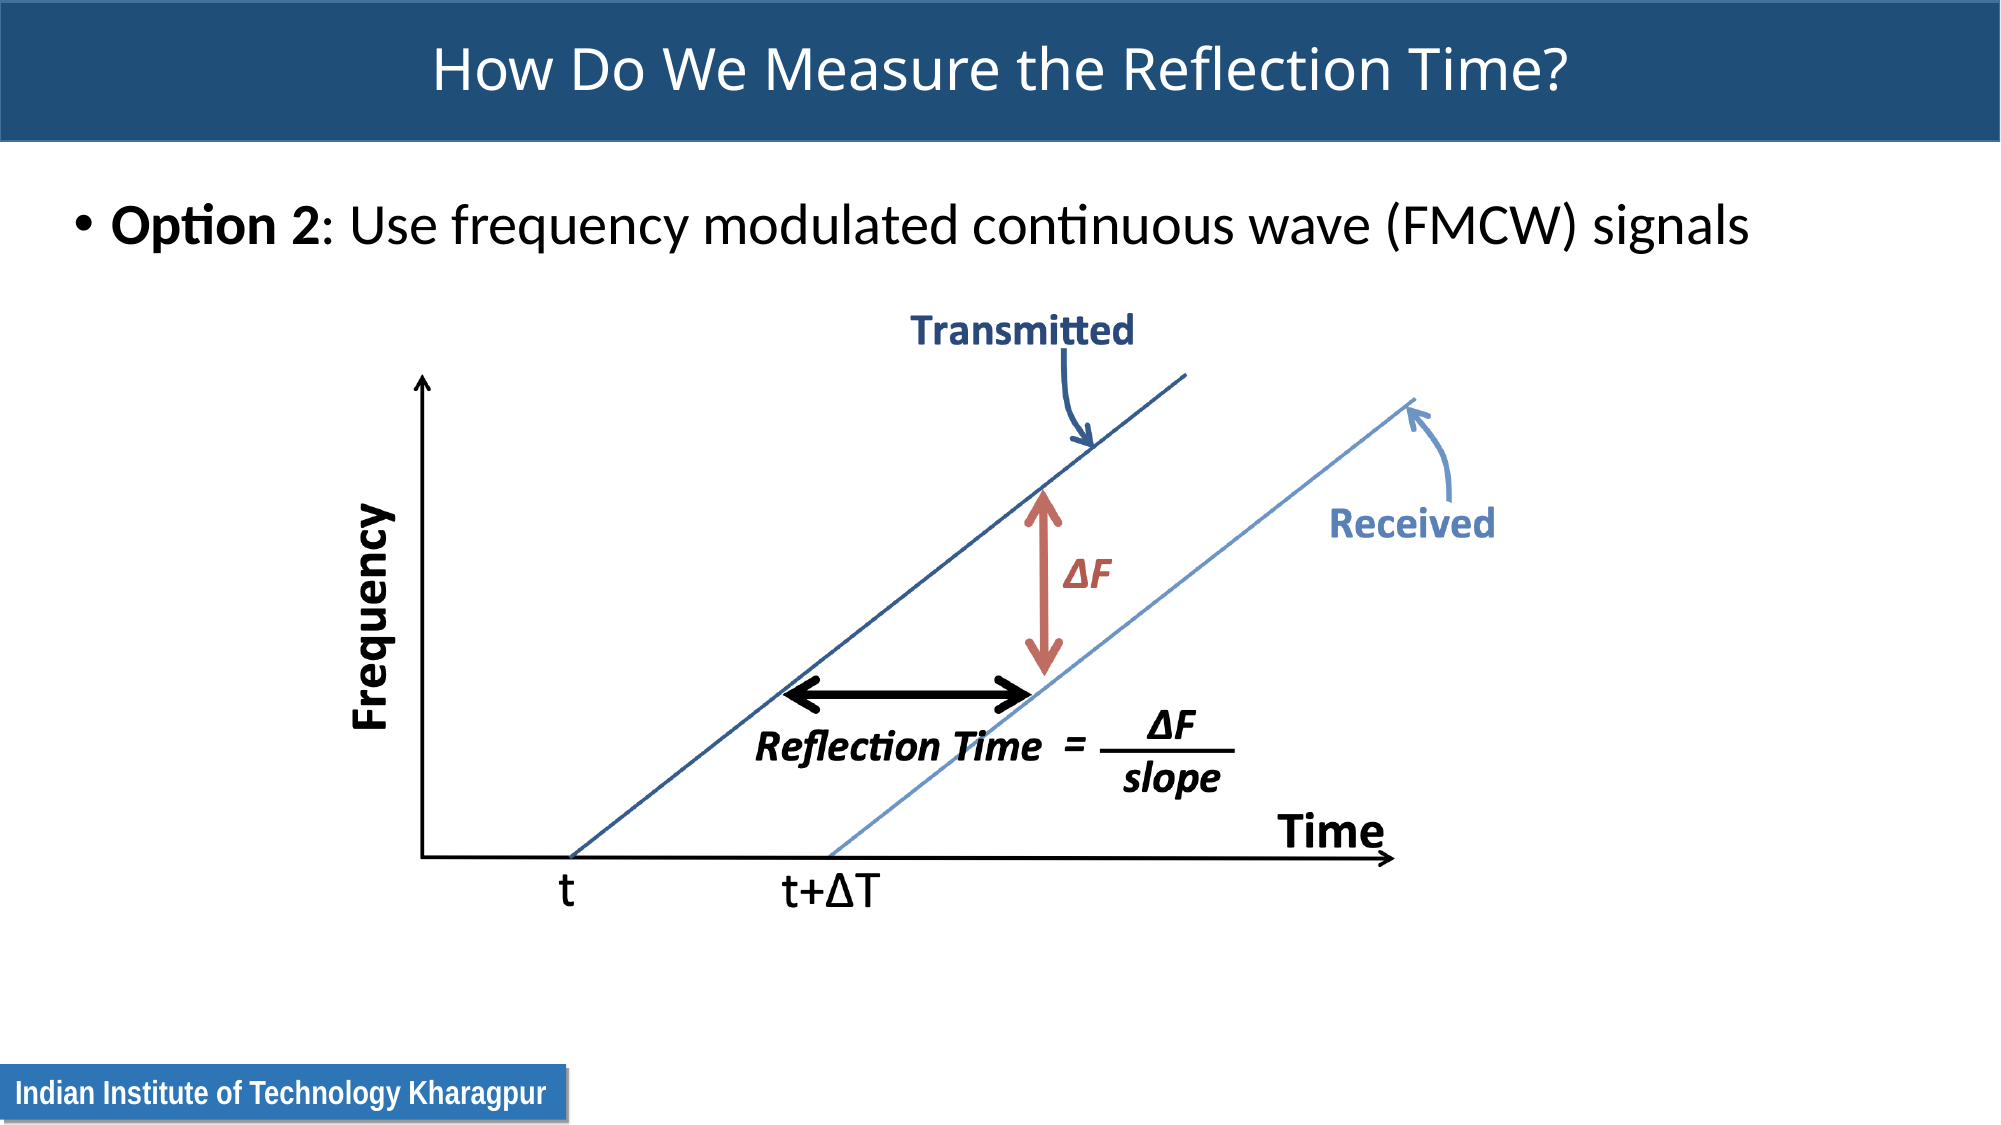

How Do We Measure the Reflection Time?
# Option 2: Use frequency modulated continuous wave (FMCW) signals